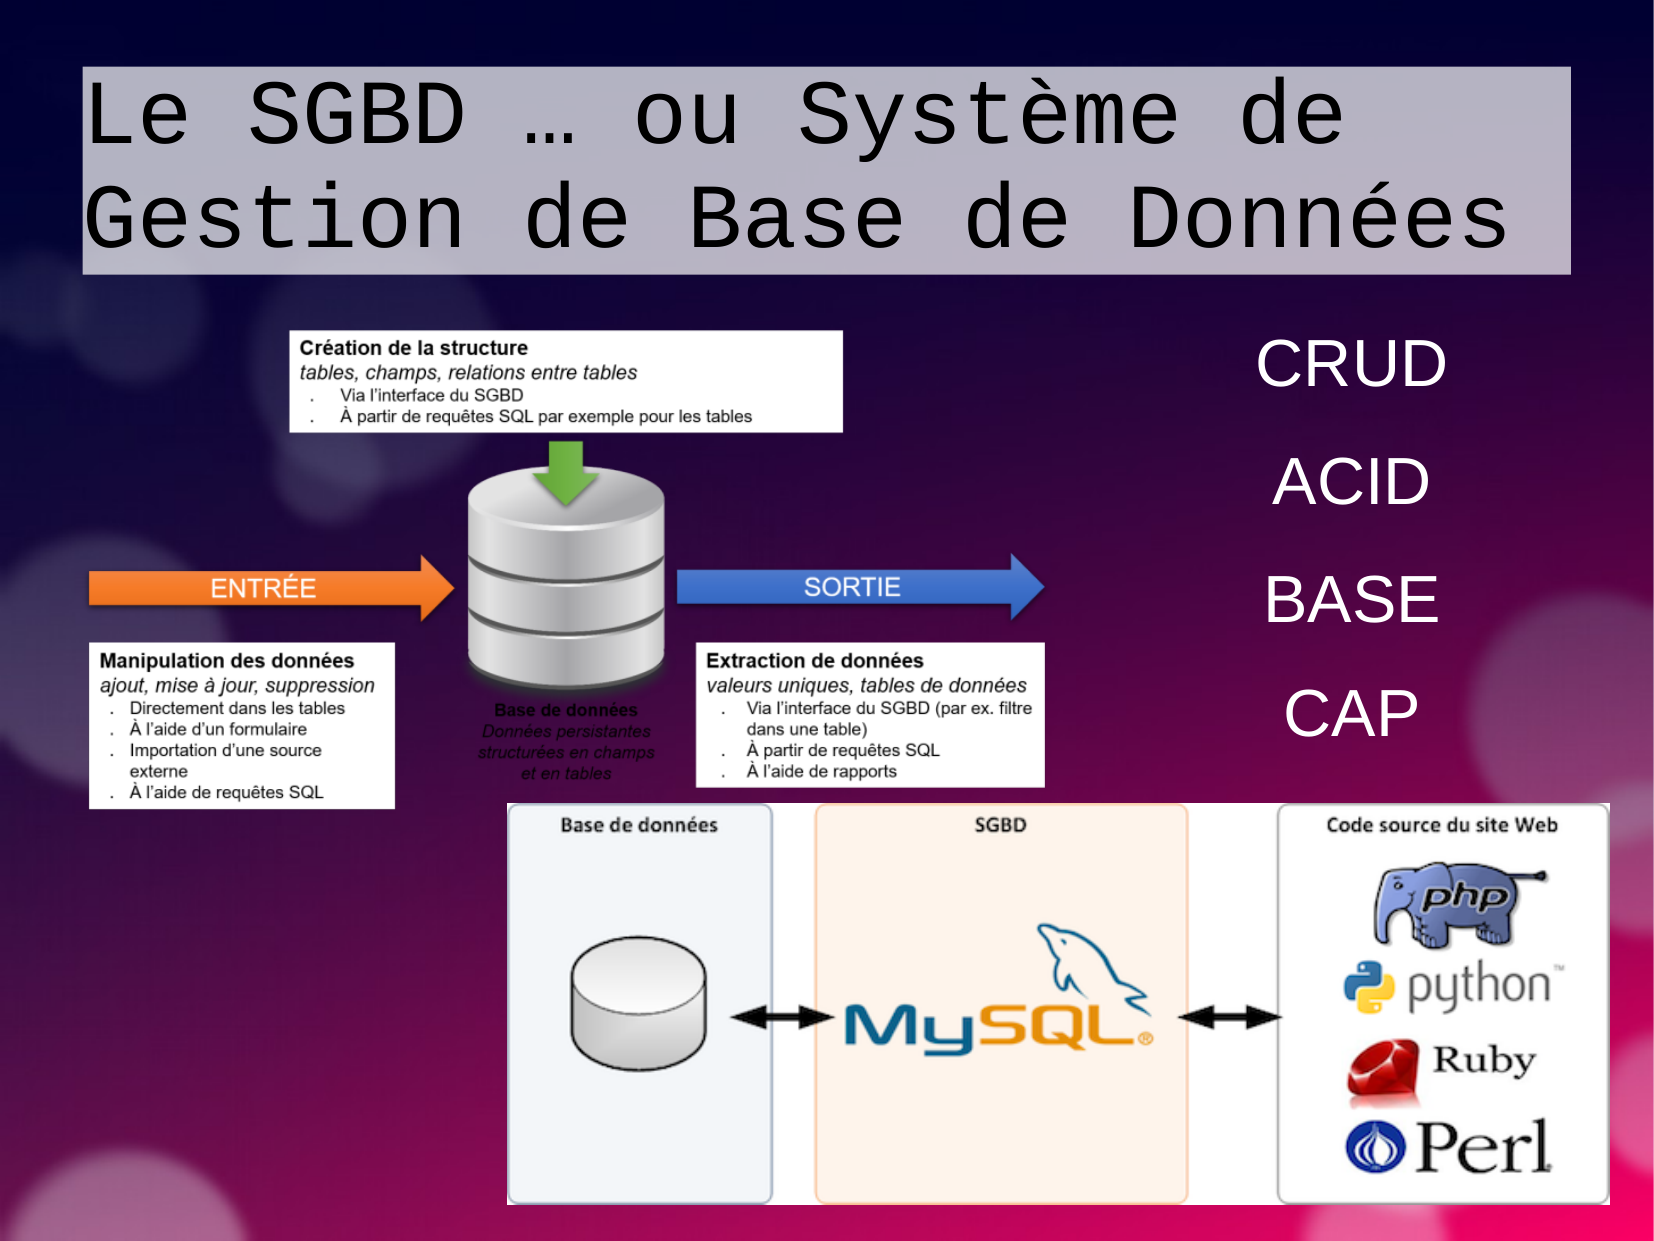

# Le SGBD … ou Système de Gestion de Base de Données
CRUD
ACID
BASE
CAP